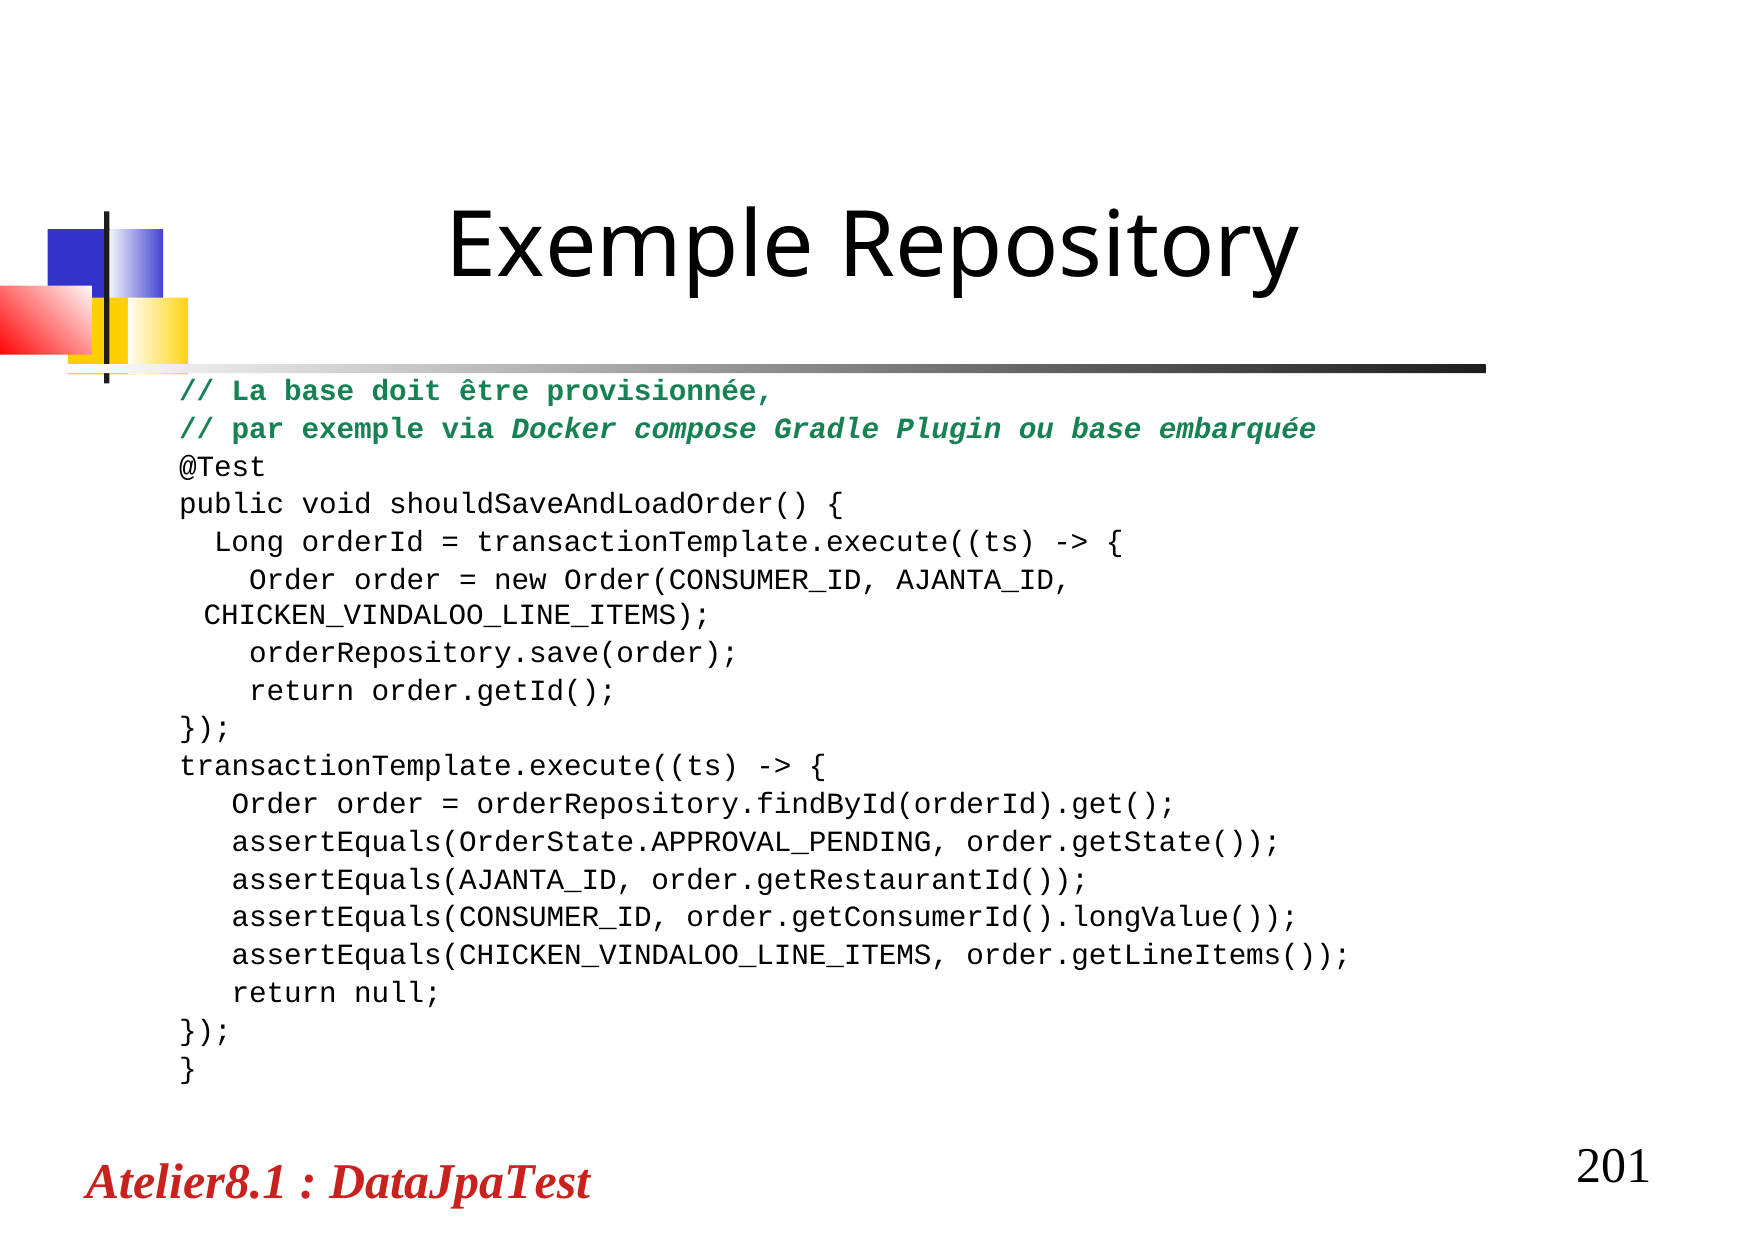

# Exemple Repository
// La base doit être provisionnée,
// par exemple via Docker compose Gradle Plugin ou base embarquée
@Test
public void shouldSaveAndLoadOrder() {
 Long orderId = transactionTemplate.execute((ts) -> {
 Order order = new Order(CONSUMER_ID, AJANTA_ID, CHICKEN_VINDALOO_LINE_ITEMS);
 orderRepository.save(order);
 return order.getId();
});
transactionTemplate.execute((ts) -> {
 Order order = orderRepository.findById(orderId).get();
 assertEquals(OrderState.APPROVAL_PENDING, order.getState());
 assertEquals(AJANTA_ID, order.getRestaurantId());
 assertEquals(CONSUMER_ID, order.getConsumerId().longValue());
 assertEquals(CHICKEN_VINDALOO_LINE_ITEMS, order.getLineItems());
 return null;
});
}
Atelier8.1 : DataJpaTest